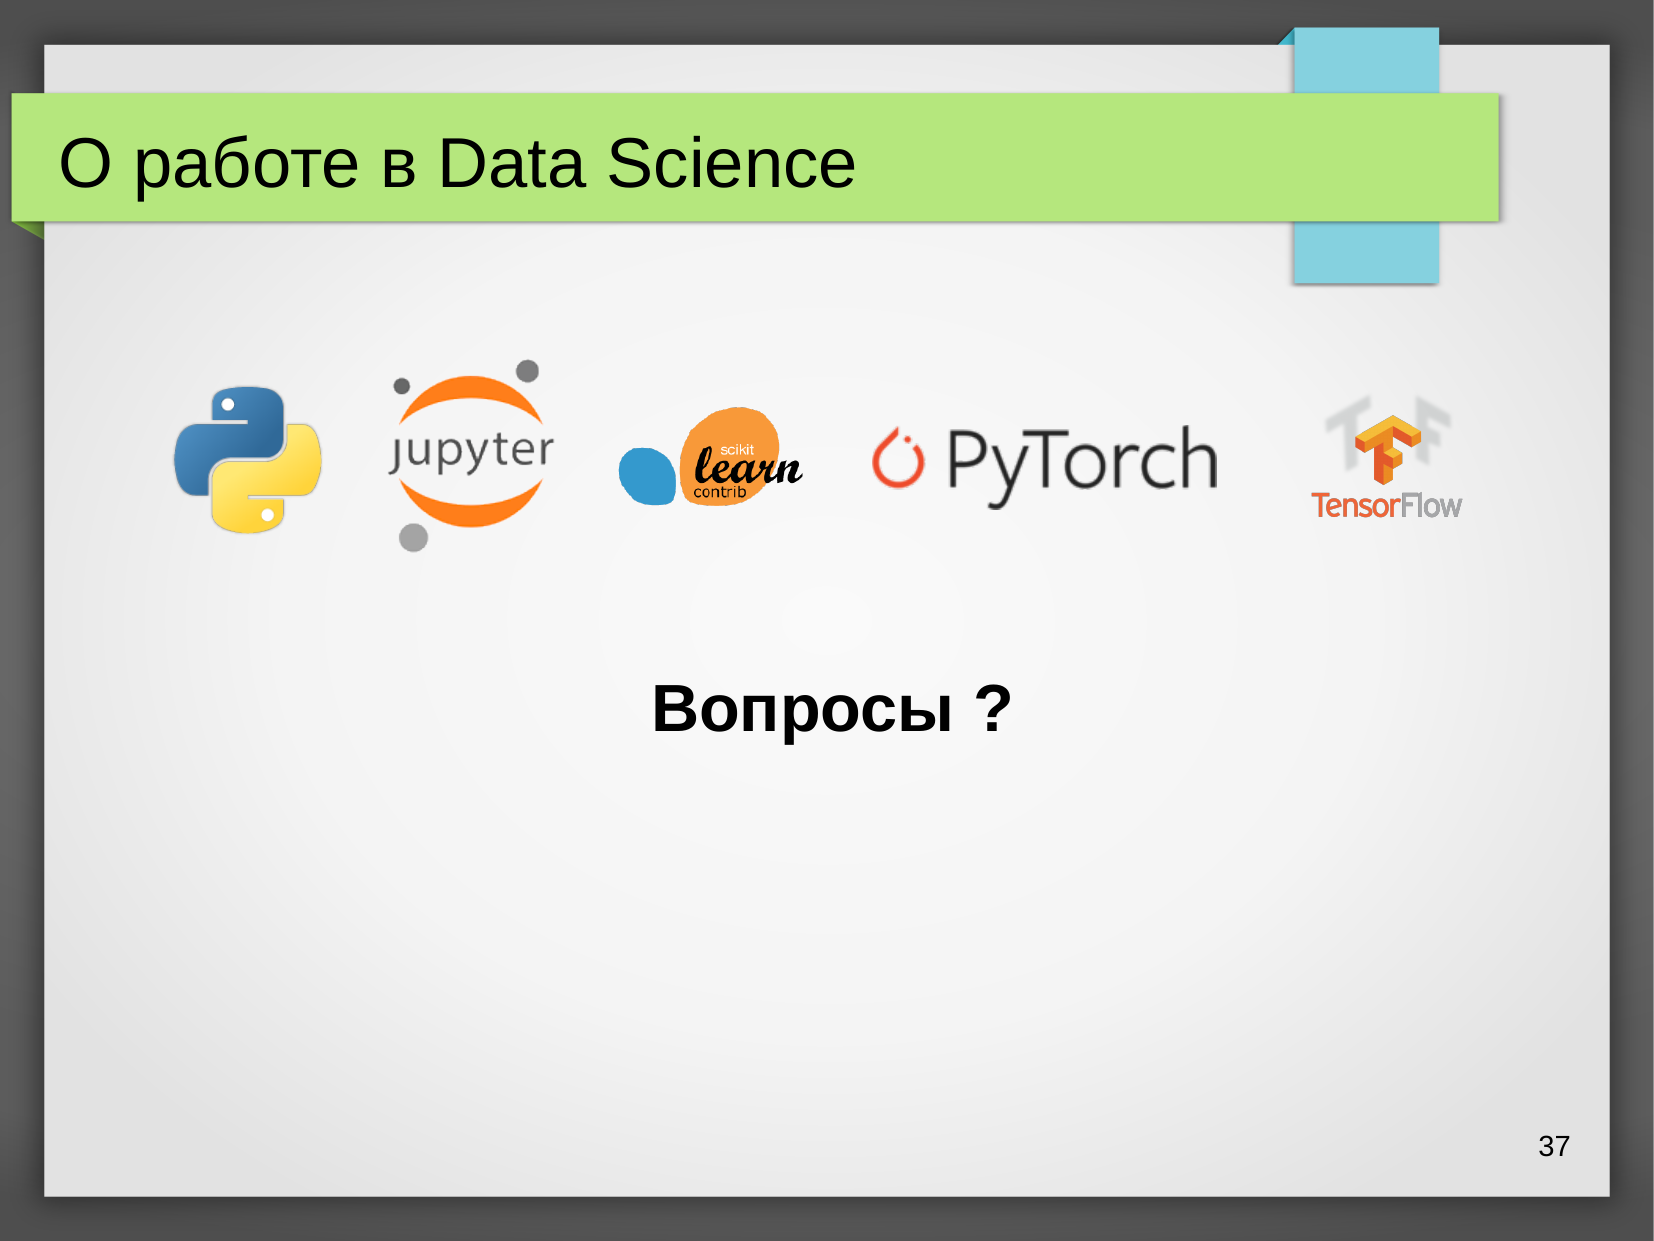

О работе в Data Science
# Вопросы ?
37